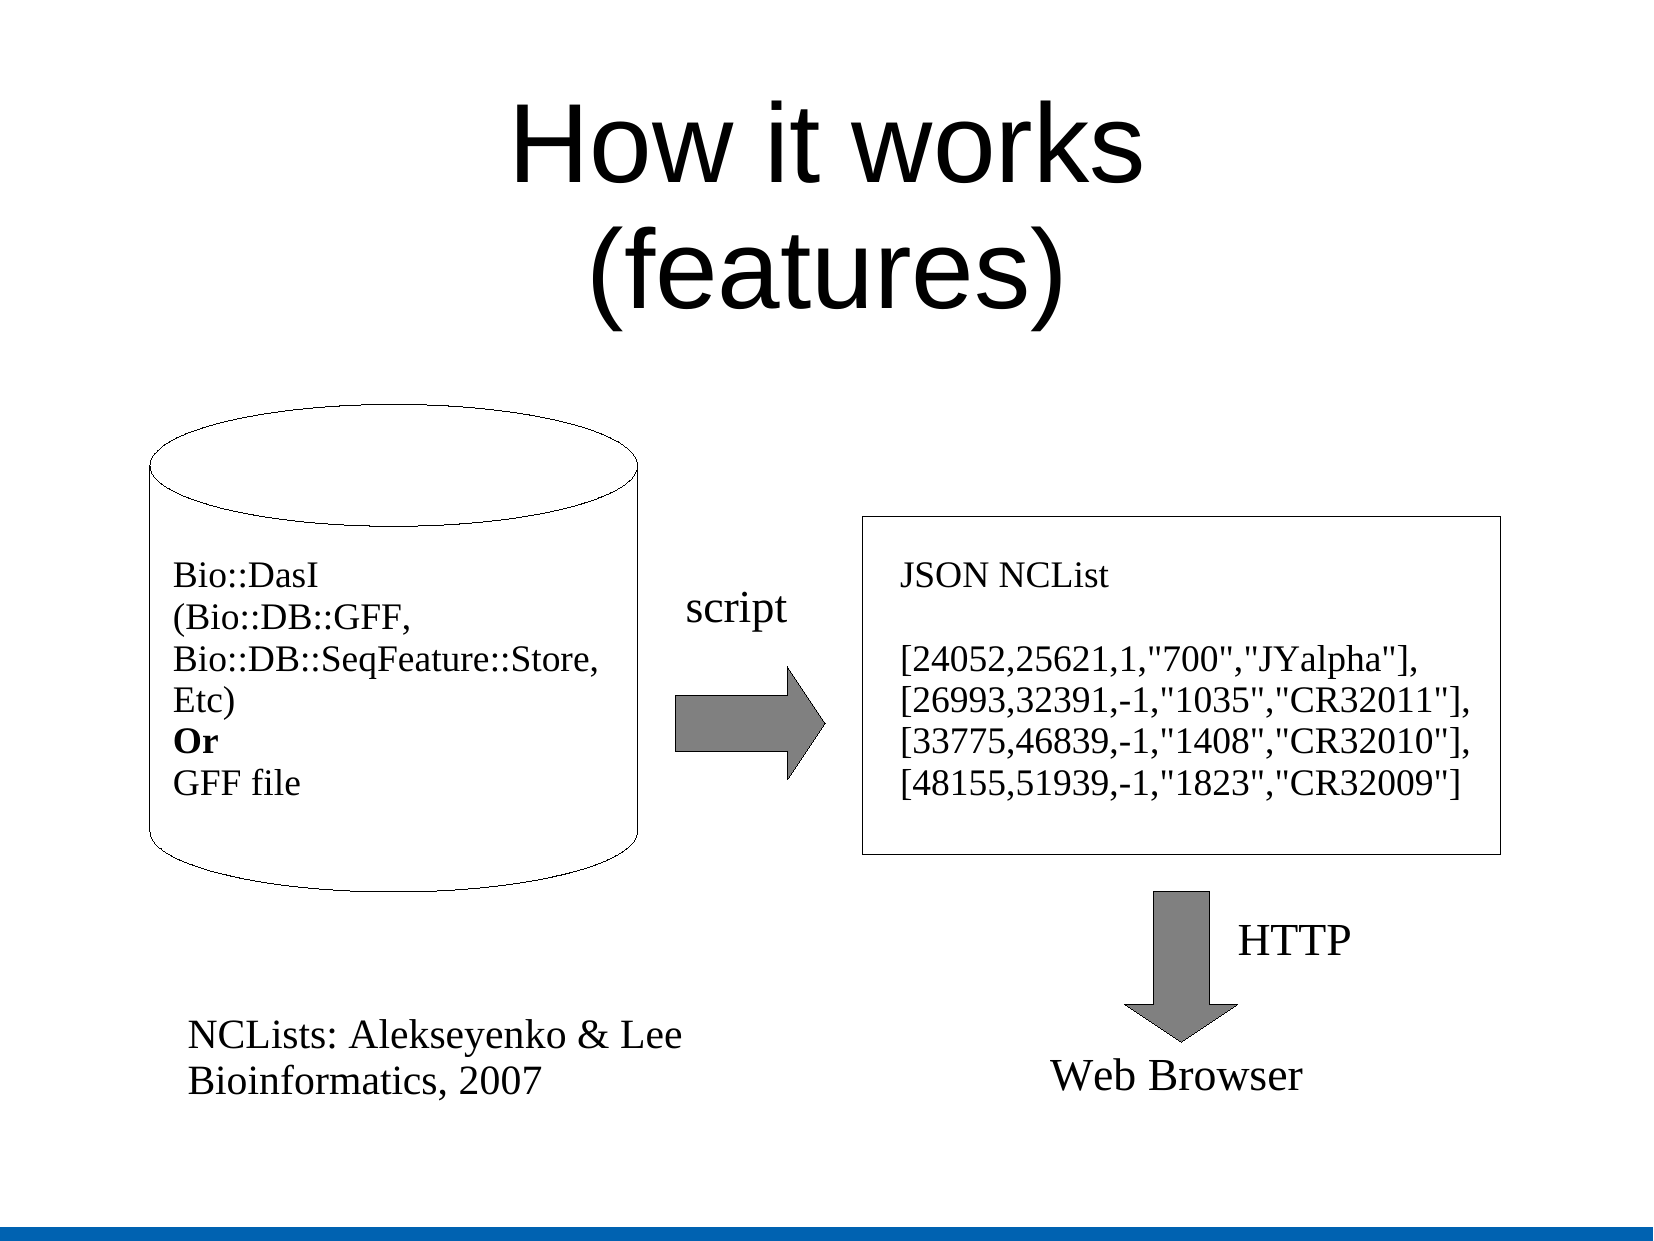

# How it works (features)
Bio::DasI
(Bio::DB::GFF,
Bio::DB::SeqFeature::Store,
Etc)
Or
GFF file
JSON NCList
[24052,25621,1,"700","JYalpha"],
[26993,32391,-1,"1035","CR32011"],
[33775,46839,-1,"1408","CR32010"],
[48155,51939,-1,"1823","CR32009"]
script
HTTP
NCLists: Alekseyenko & Lee
Bioinformatics, 2007
Web Browser